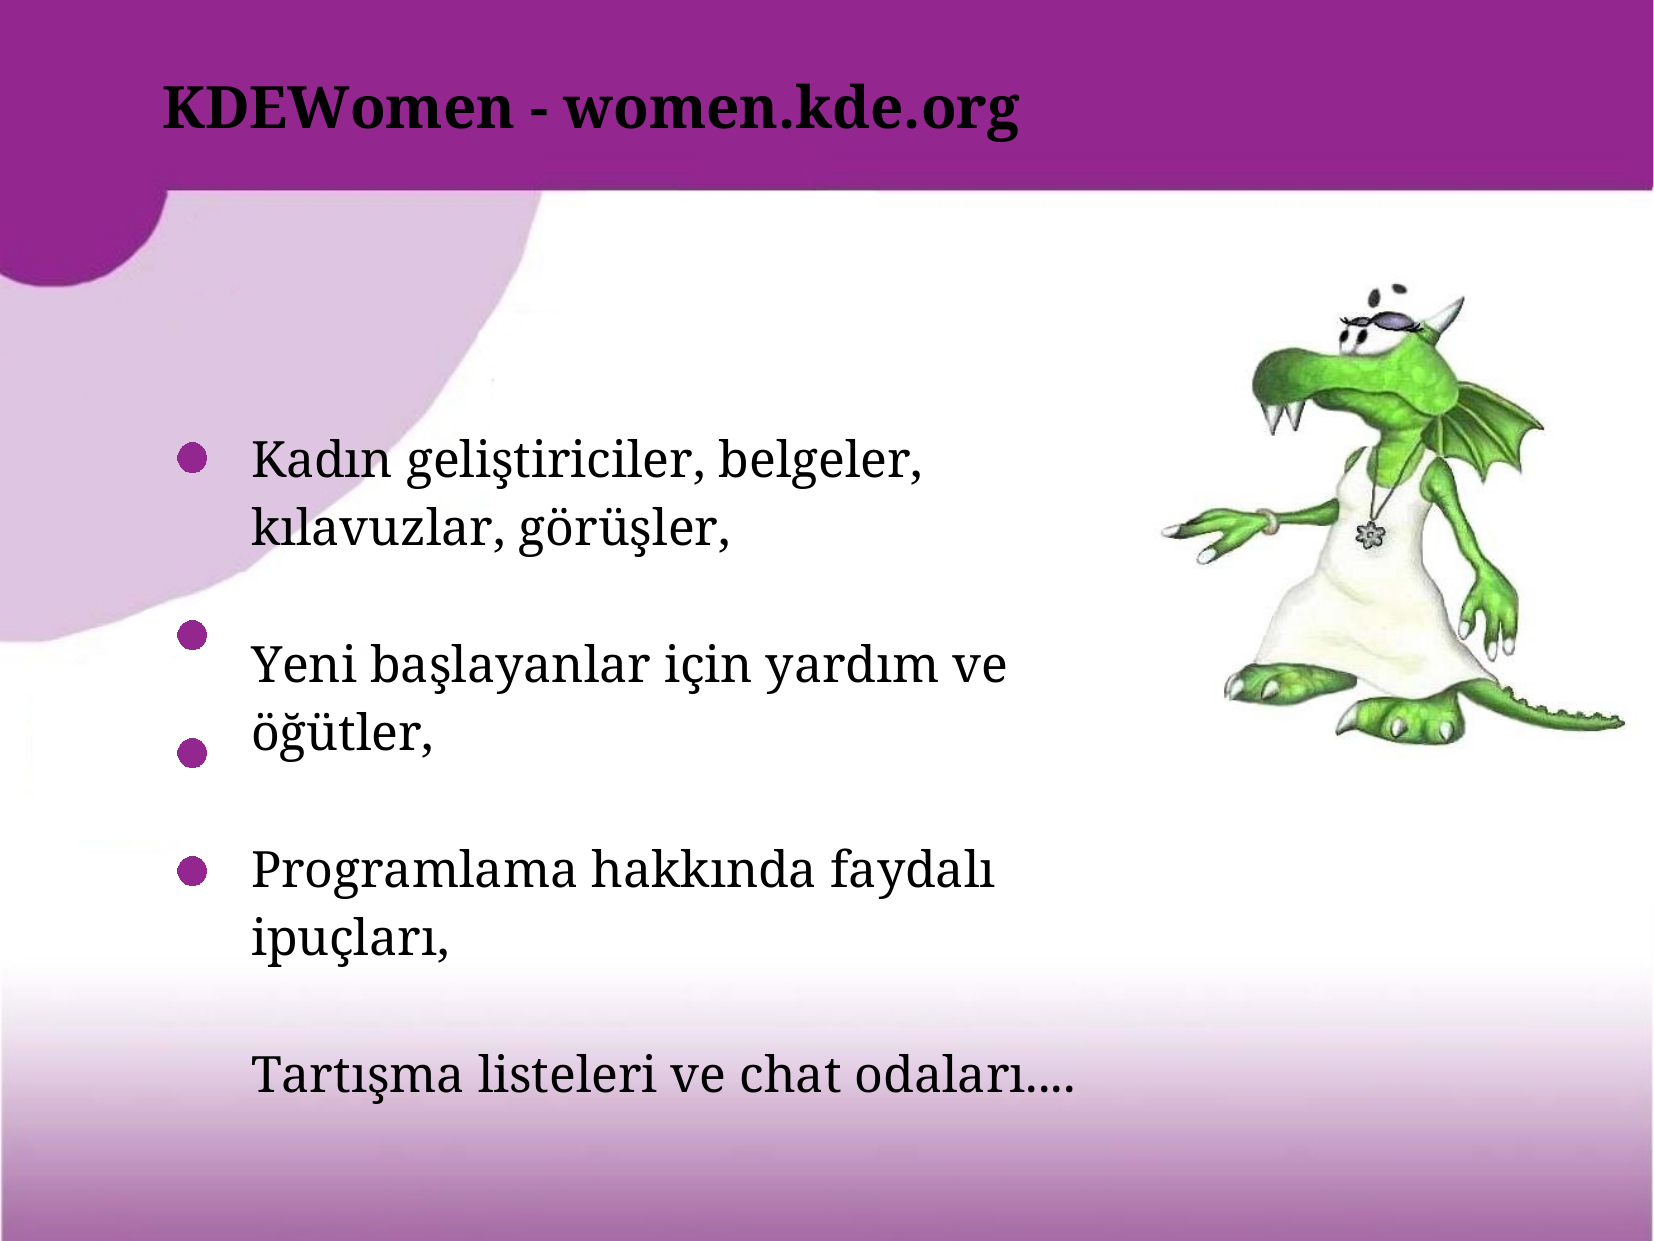

KDEWomen - women.kde.org
Kadın geliştiriciler, belgeler, kılavuzlar, görüşler,
Yeni başlayanlar için yardım ve öğütler,
Programlama hakkında faydalı ipuçları,
Tartışma listeleri ve chat odaları....